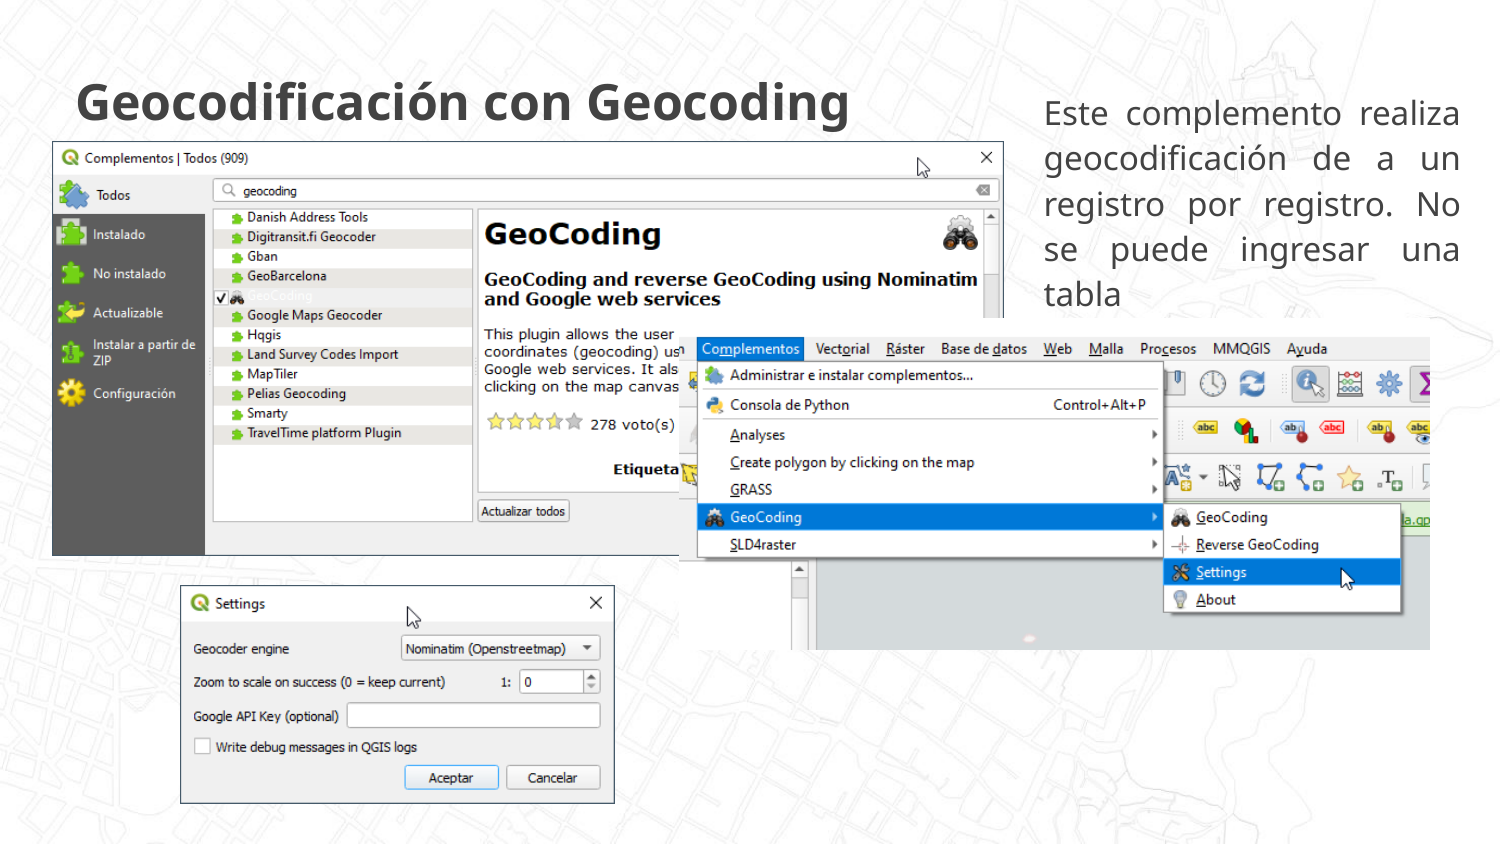

Geocodificación con Geocoding
Este complemento realiza geocodificación de a un registro por registro. No se puede ingresar una tabla